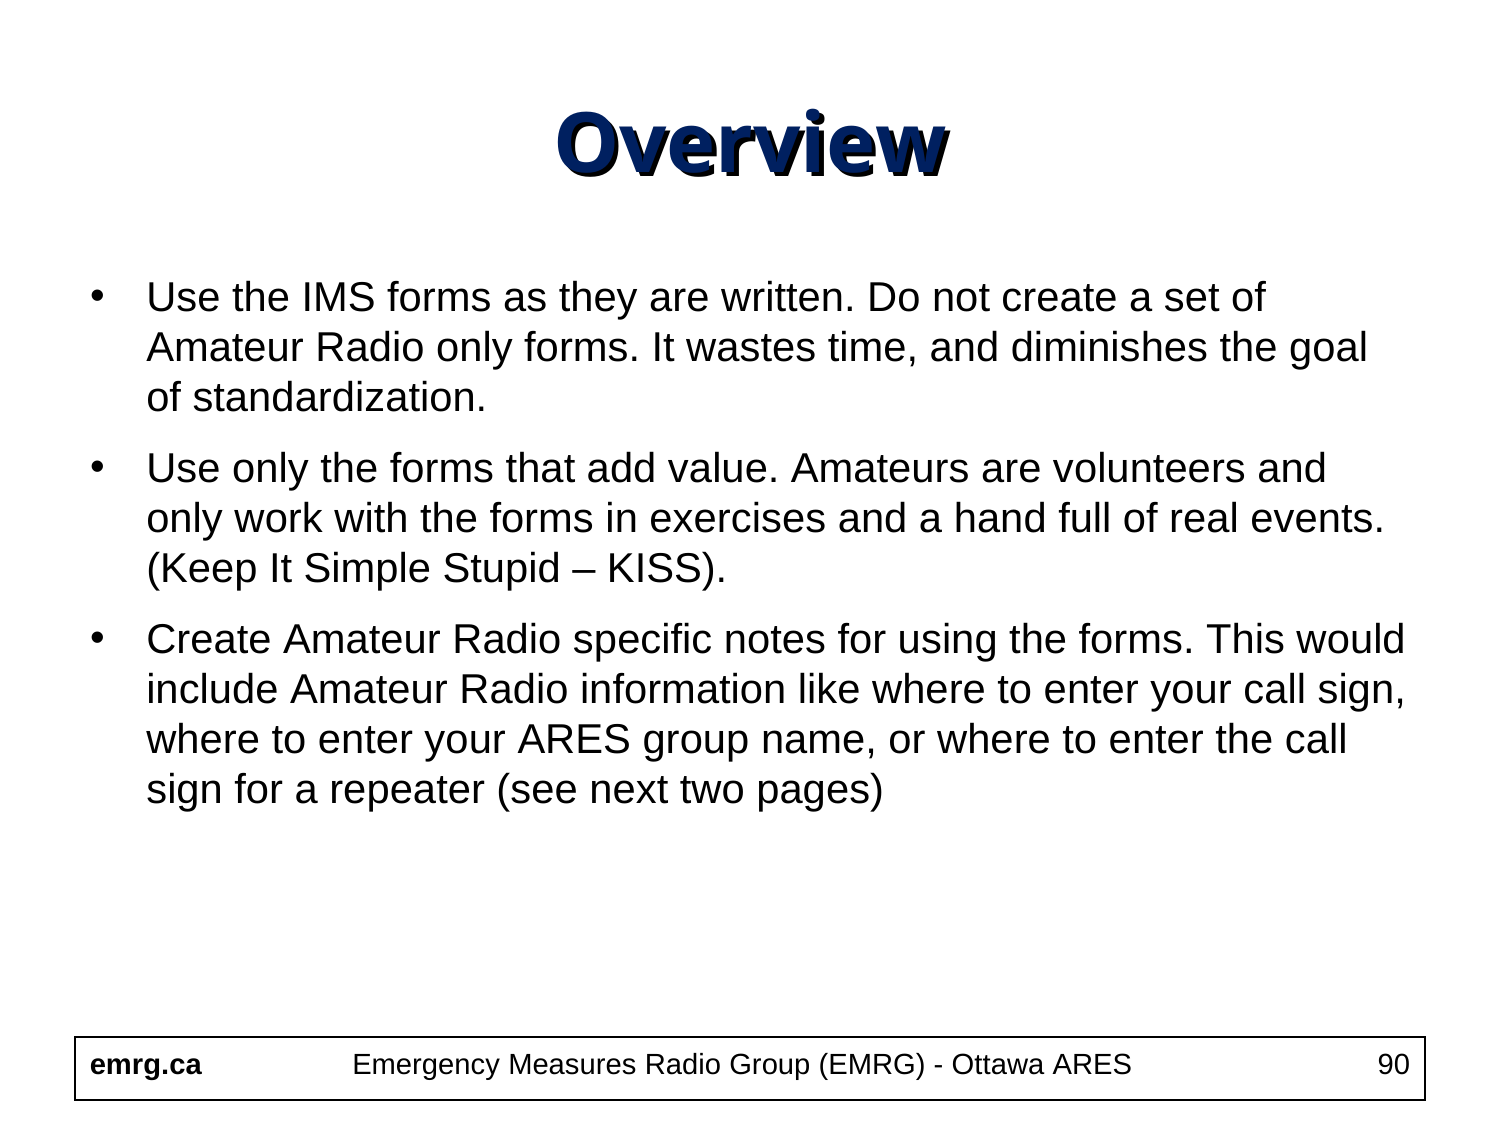

# Overview
Use the IMS forms as they are written. Do not create a set of Amateur Radio only forms. It wastes time, and diminishes the goal of standardization.
Use only the forms that add value. Amateurs are volunteers and only work with the forms in exercises and a hand full of real events. (Keep It Simple Stupid – KISS).
Create Amateur Radio specific notes for using the forms. This would include Amateur Radio information like where to enter your call sign, where to enter your ARES group name, or where to enter the call sign for a repeater (see next two pages)
Emergency Measures Radio Group (EMRG) - Ottawa ARES